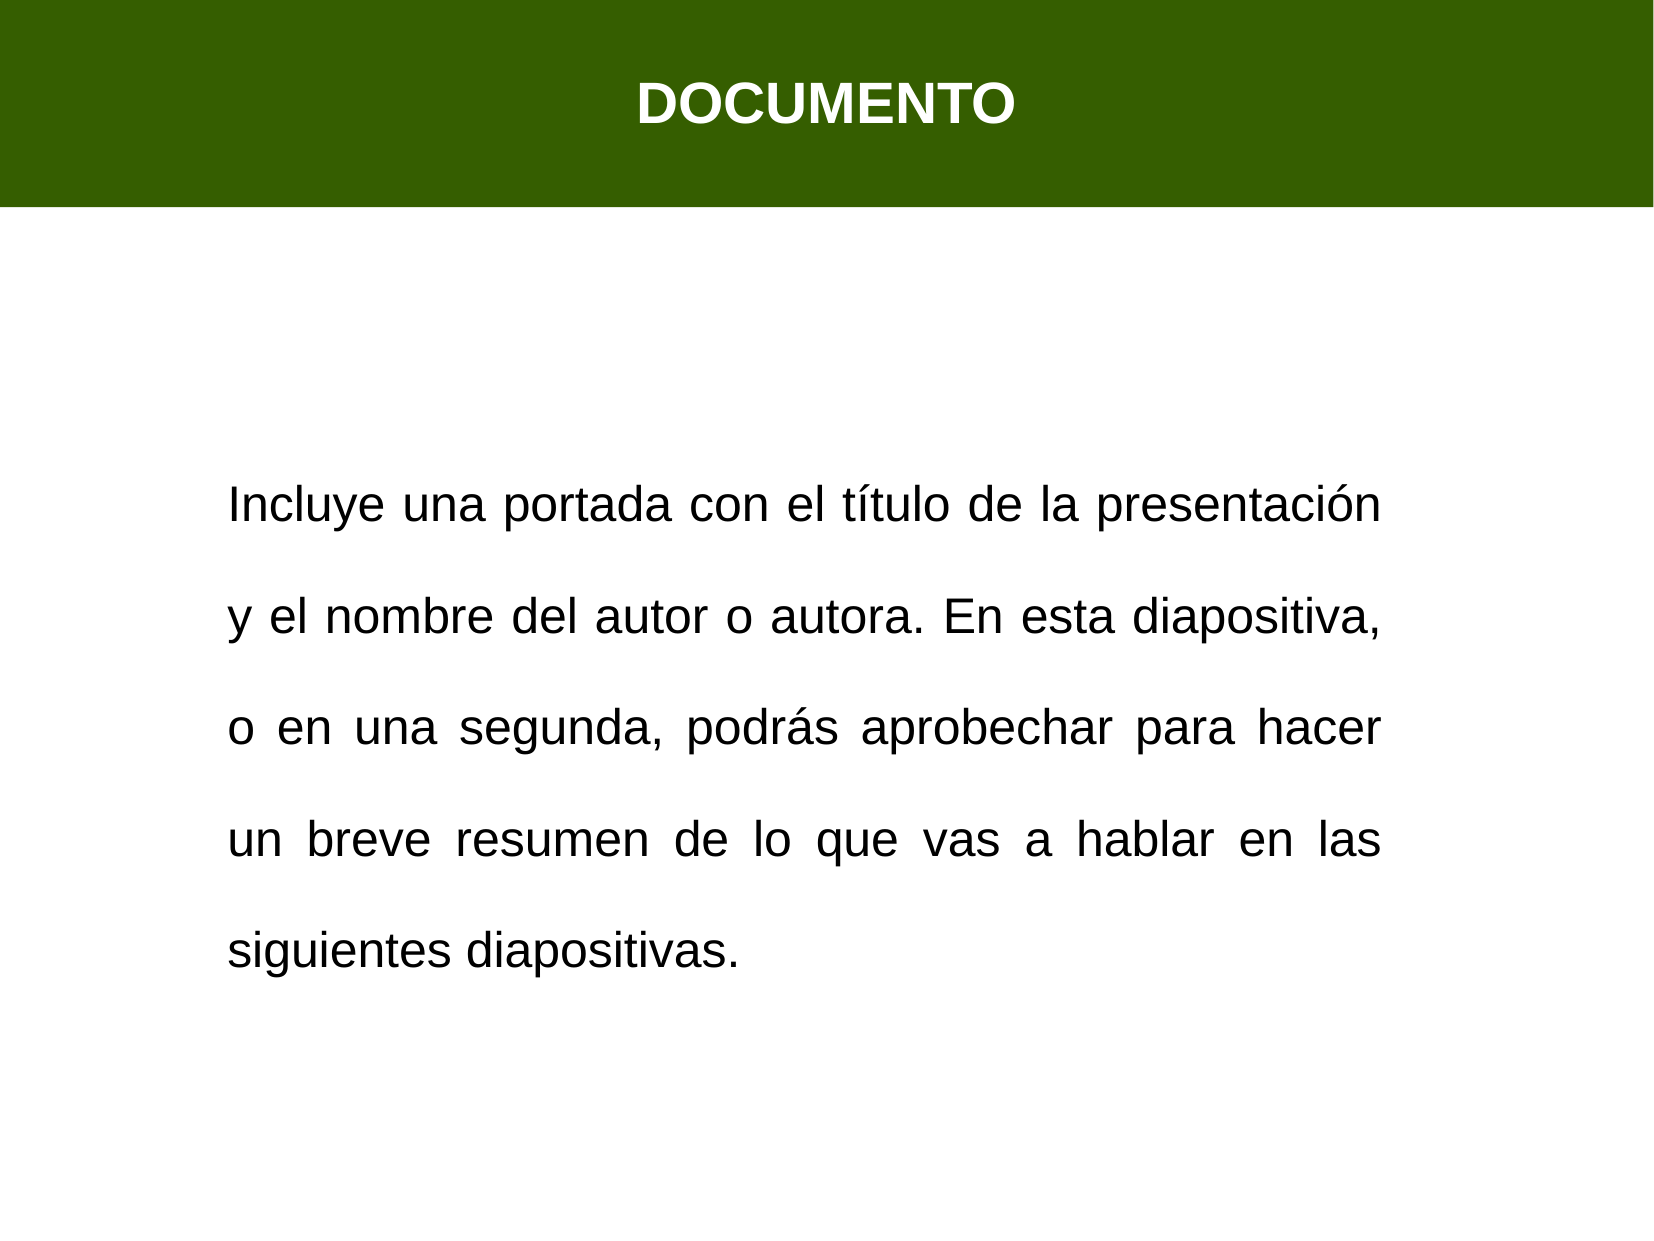

# DOCUMENTO
Incluye una portada con el título de la presentación y el nombre del autor o autora. En esta diapositiva, o en una segunda, podrás aprobechar para hacer un breve resumen de lo que vas a hablar en las siguientes diapositivas.